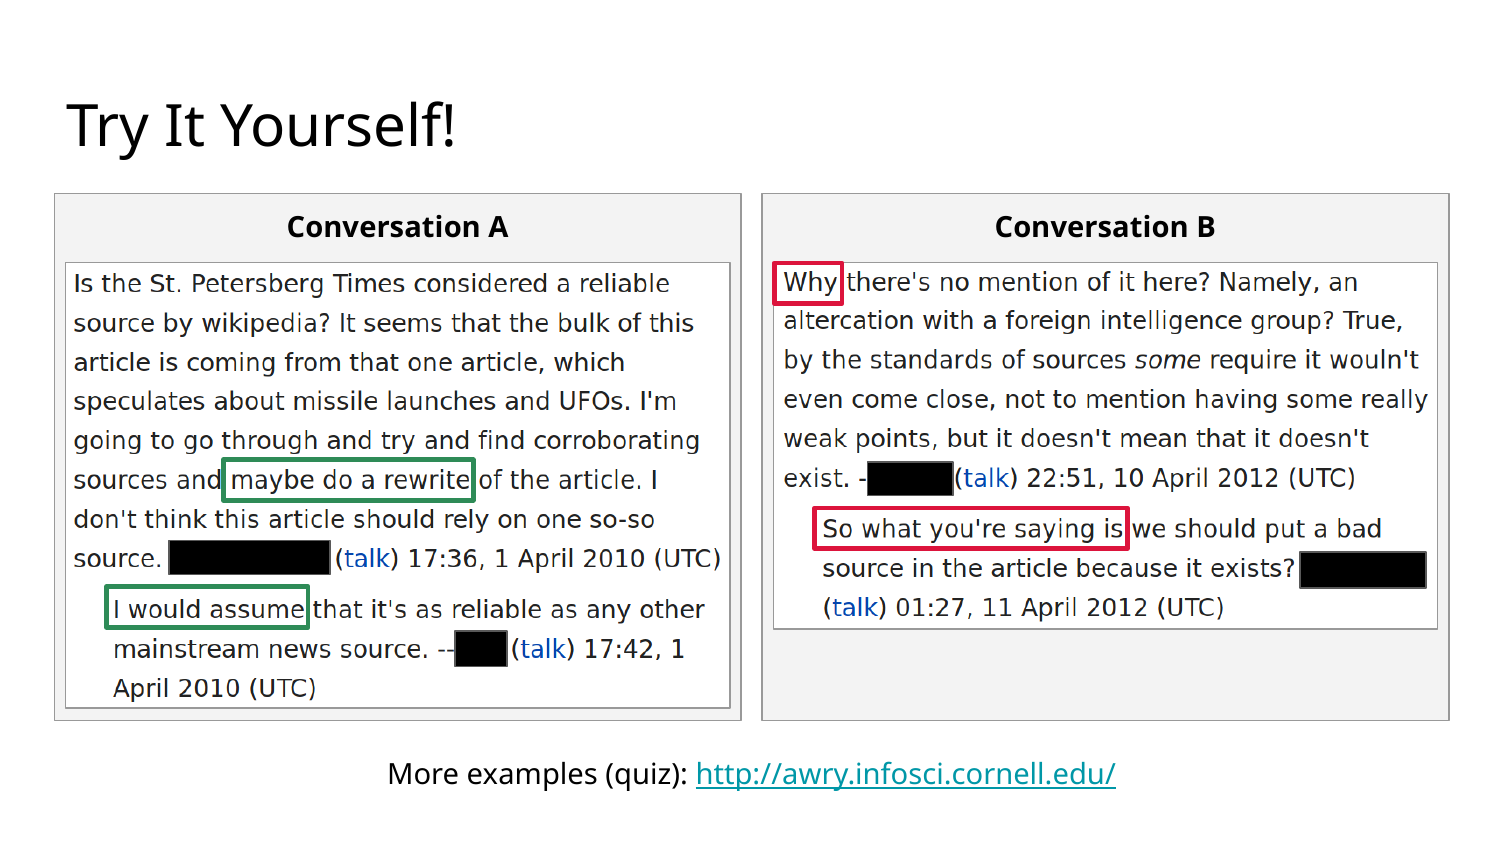

# Try It Yourself!
Conversation A
Conversation B
More examples (quiz): http://awry.infosci.cornell.edu/